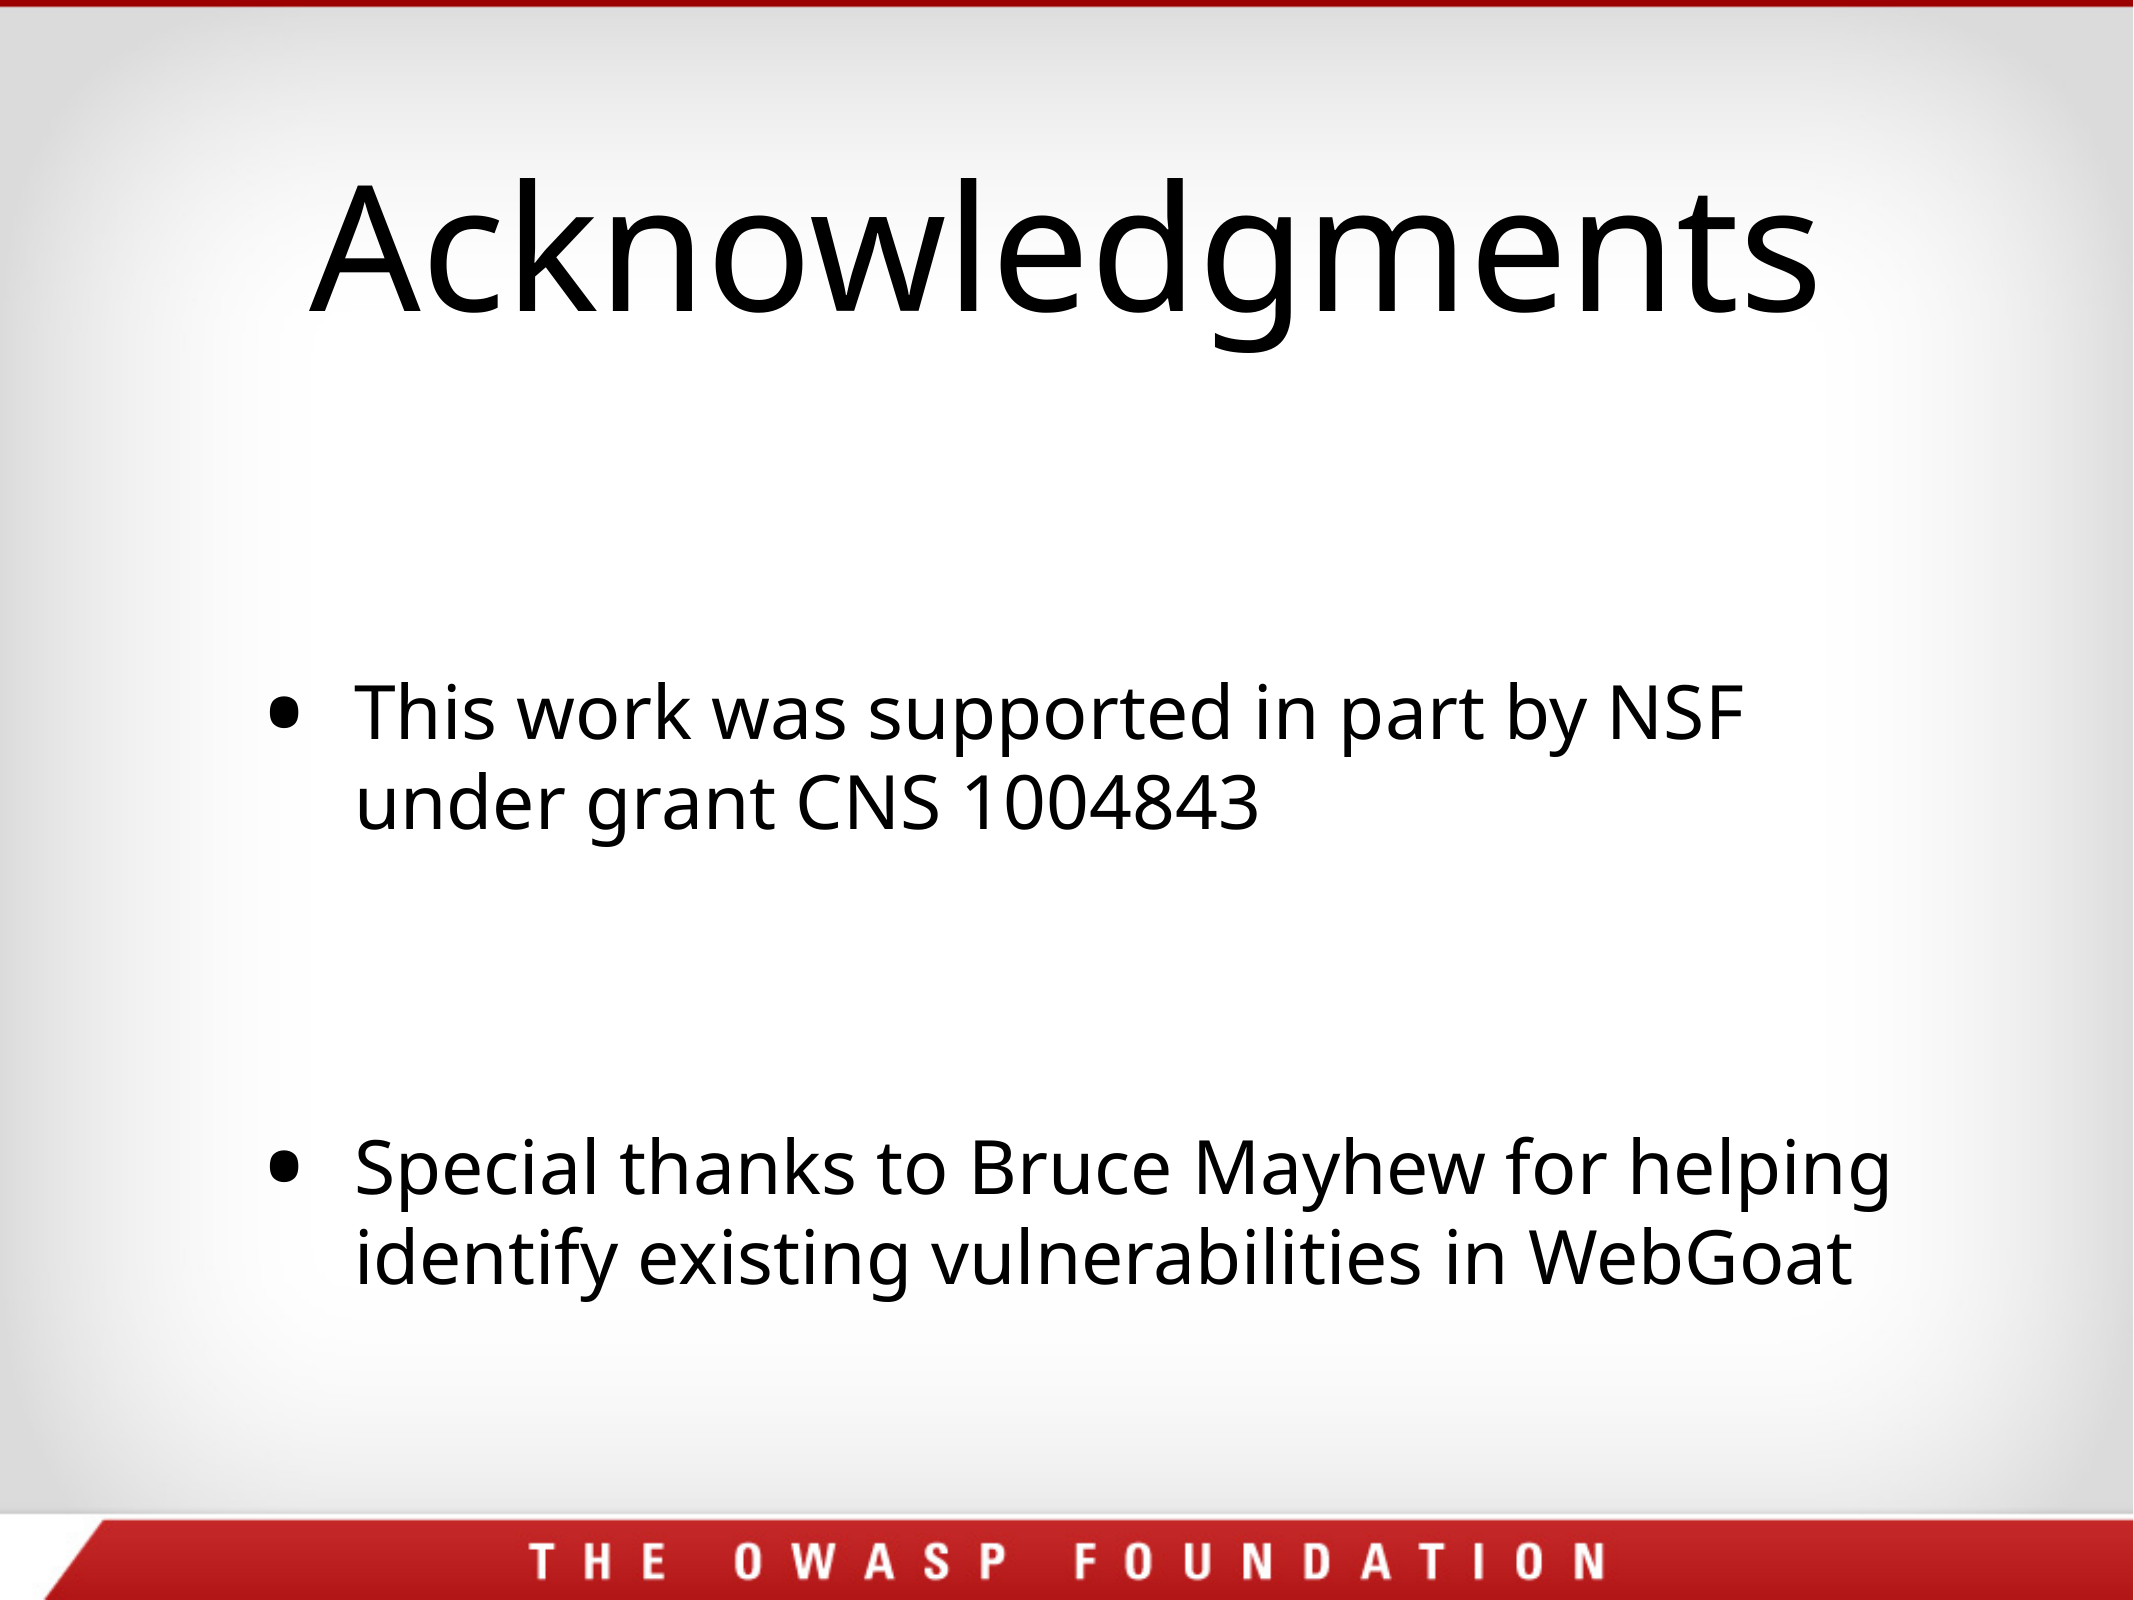

# Acknowledgments
This work was supported in part by NSF under grant CNS 1004843
Special thanks to Bruce Mayhew for helping identify existing vulnerabilities in WebGoat